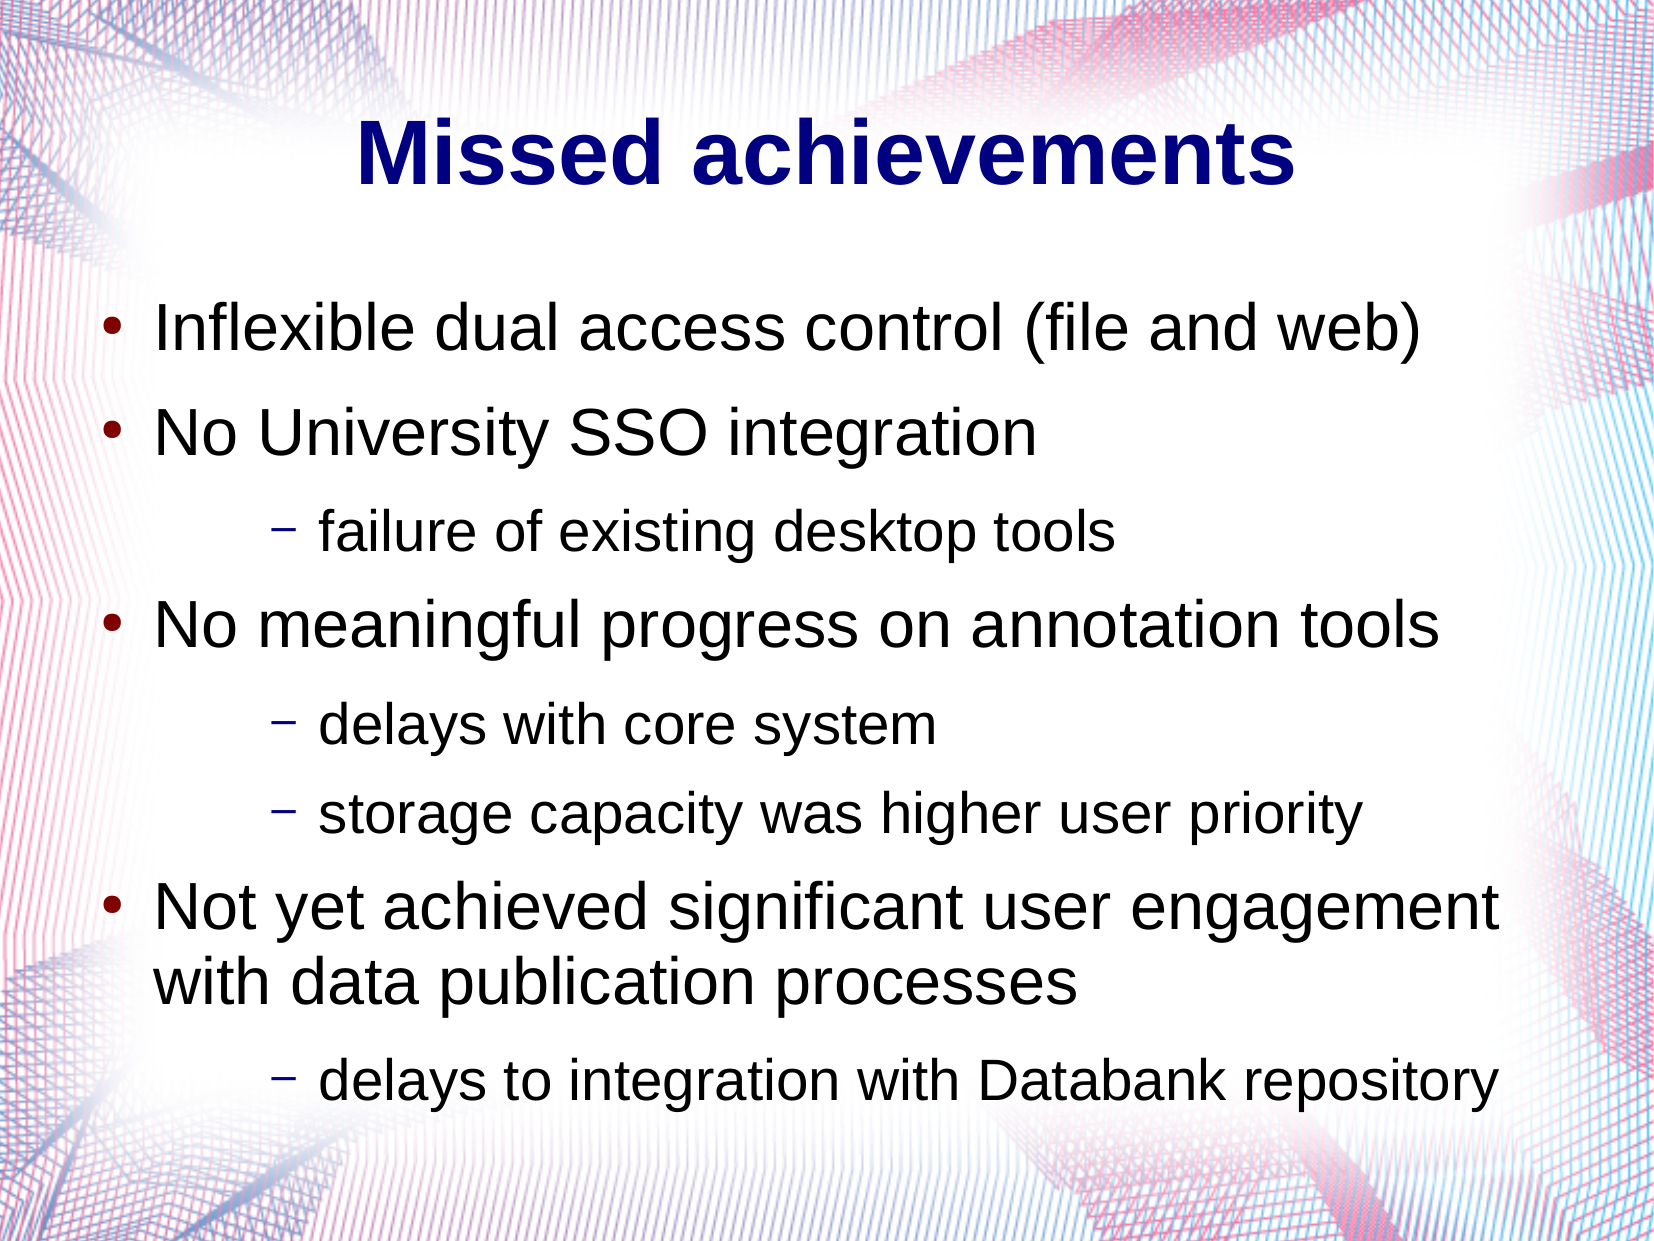

# Missed achievements
Inflexible dual access control (file and web)
No University SSO integration
failure of existing desktop tools
No meaningful progress on annotation tools
delays with core system
storage capacity was higher user priority
Not yet achieved significant user engagement with data publication processes
delays to integration with Databank repository